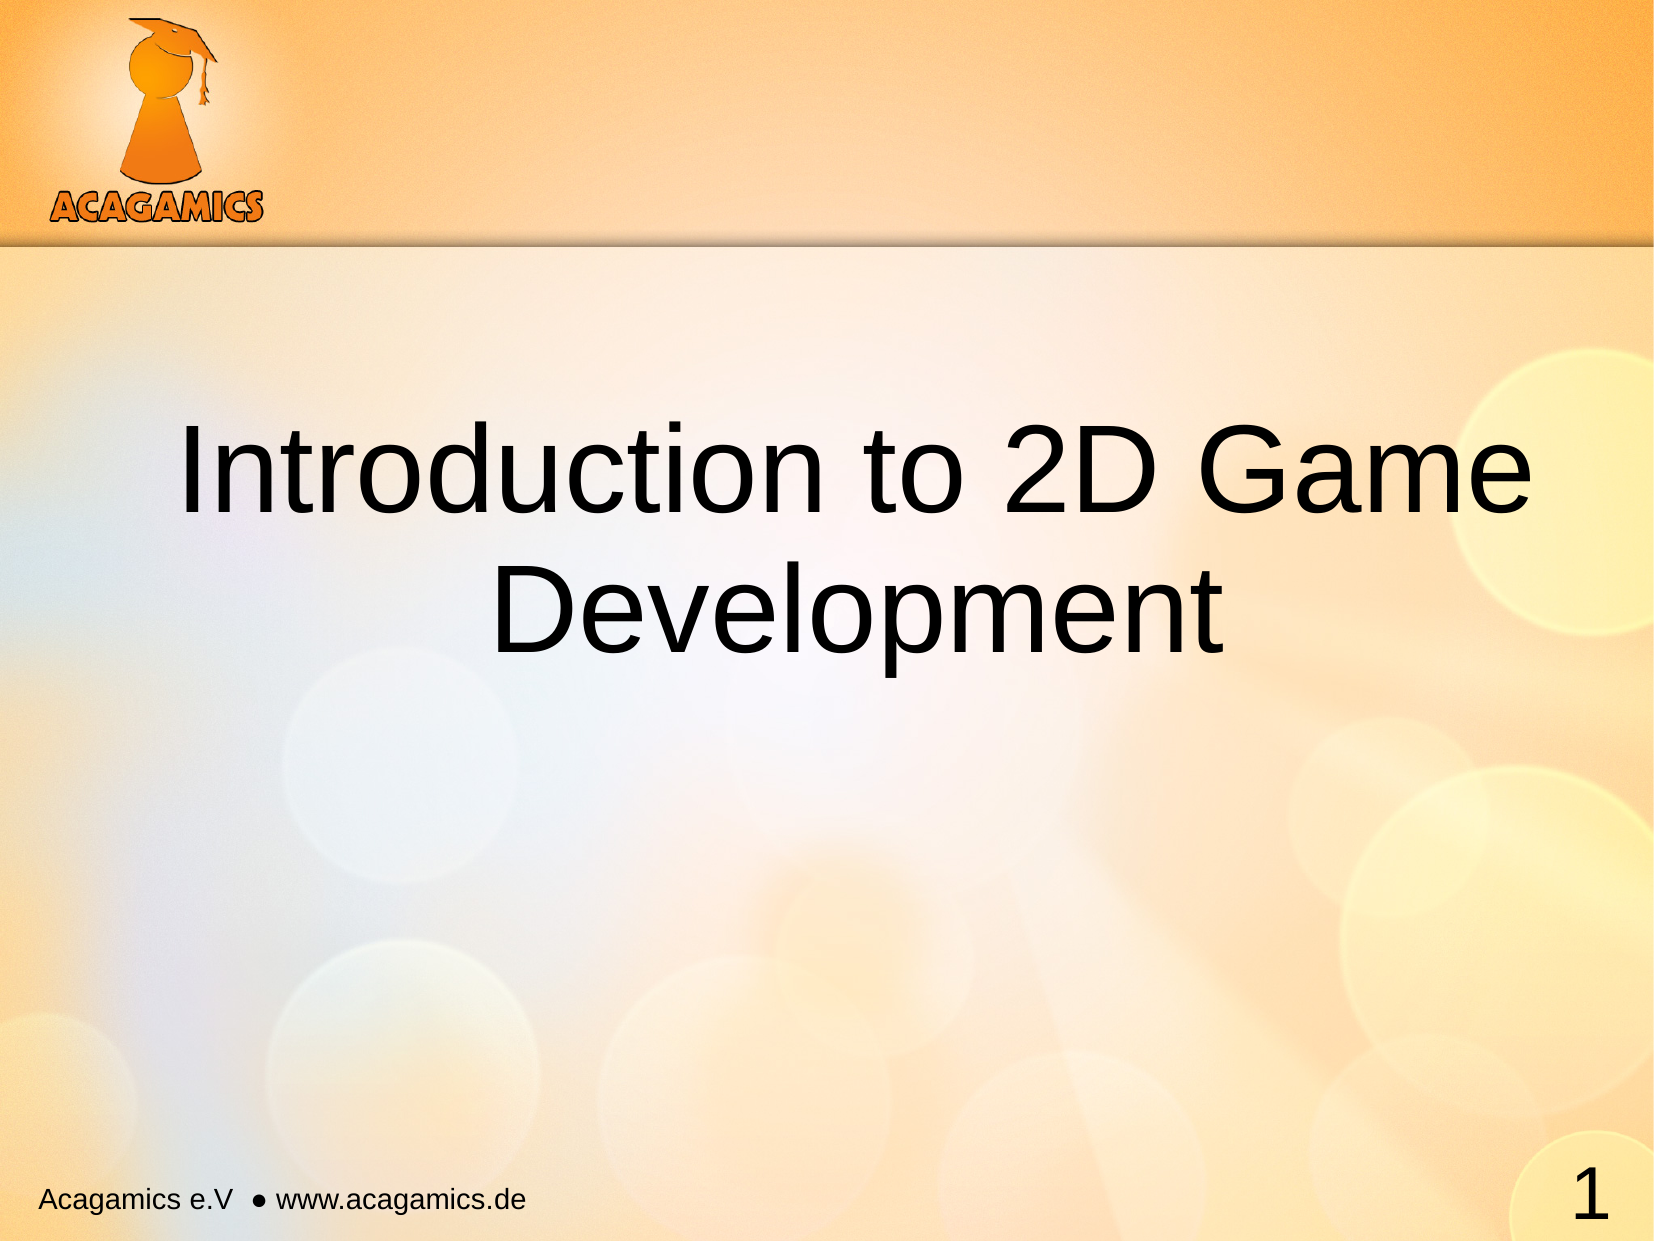

#
Introduction to 2D Game Development
1